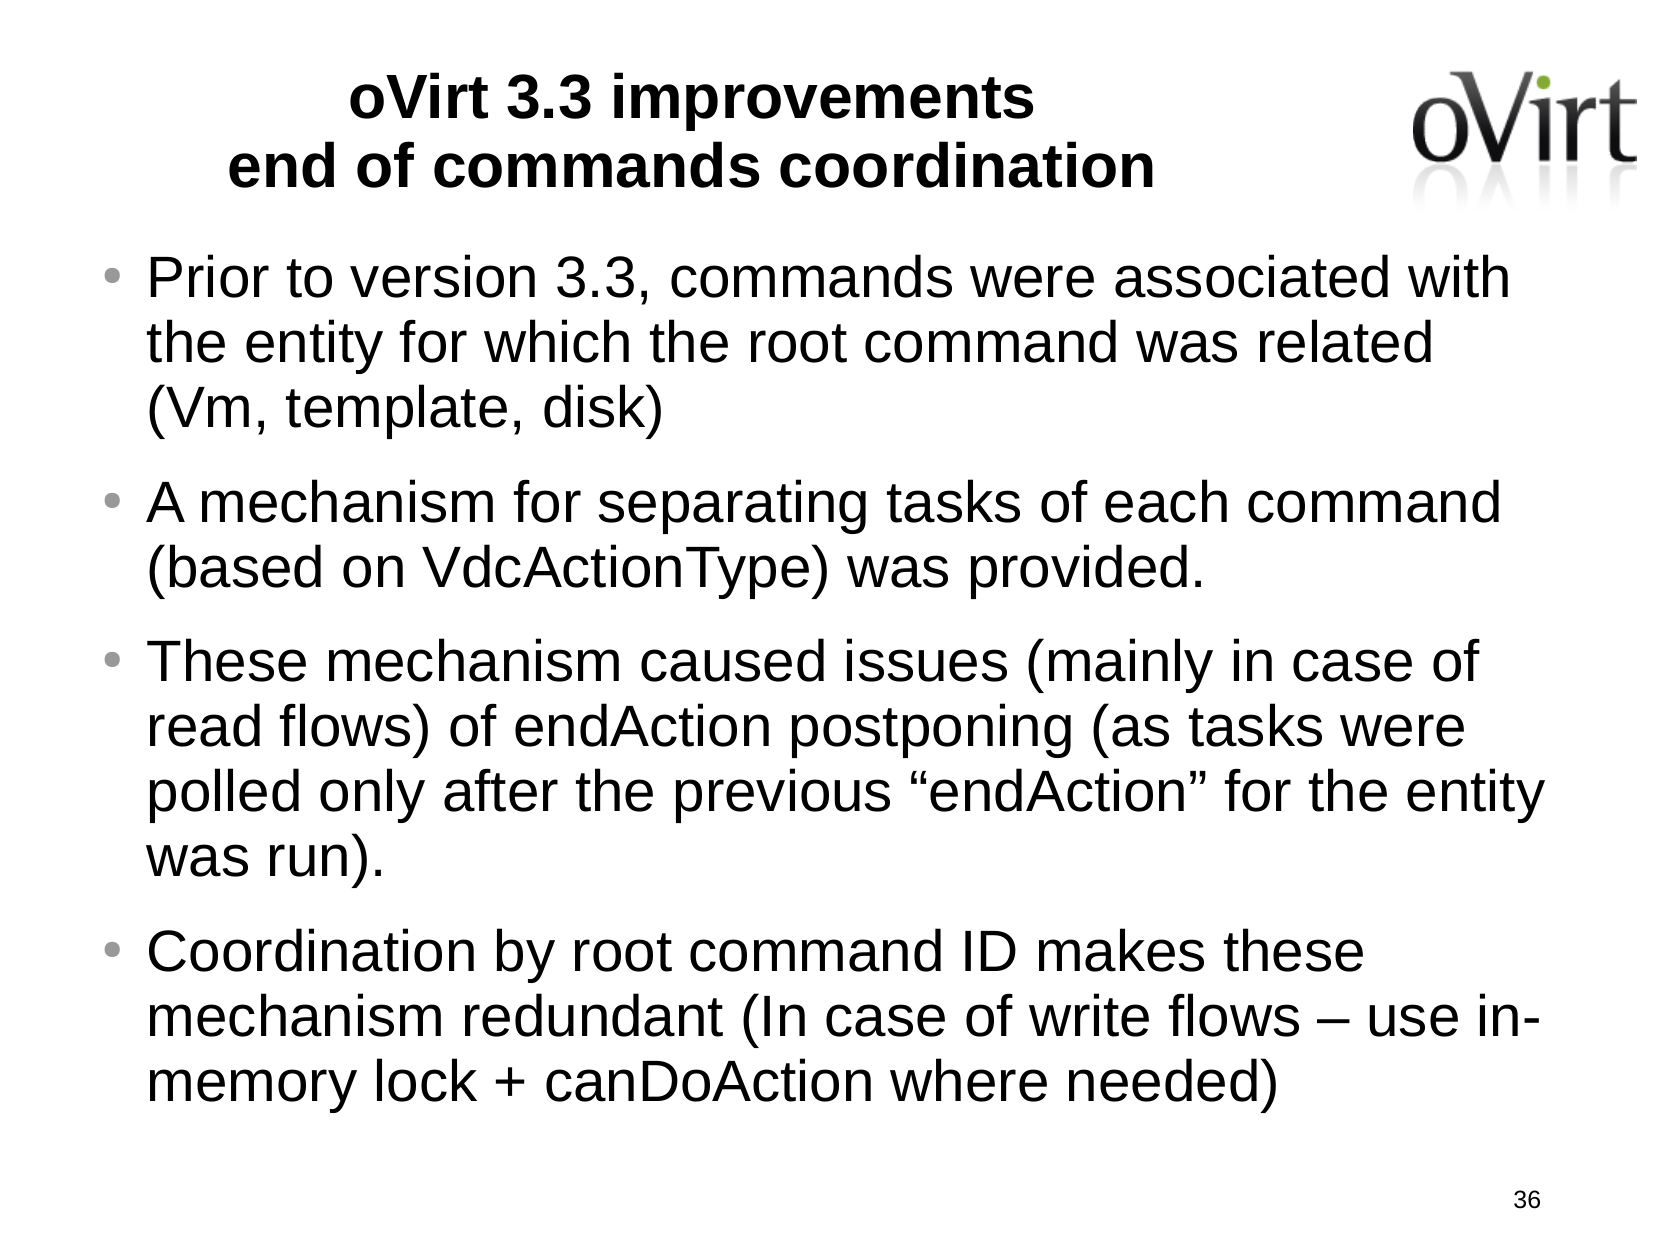

# oVirt 3.3 improvements end of commands coordination
Prior to version 3.3, commands were associated with the entity for which the root command was related (Vm, template, disk)
A mechanism for separating tasks of each command (based on VdcActionType) was provided.
These mechanism caused issues (mainly in case of read flows) of endAction postponing (as tasks were polled only after the previous “endAction” for the entity was run).
Coordination by root command ID makes these mechanism redundant (In case of write flows – use in-memory lock + canDoAction where needed)